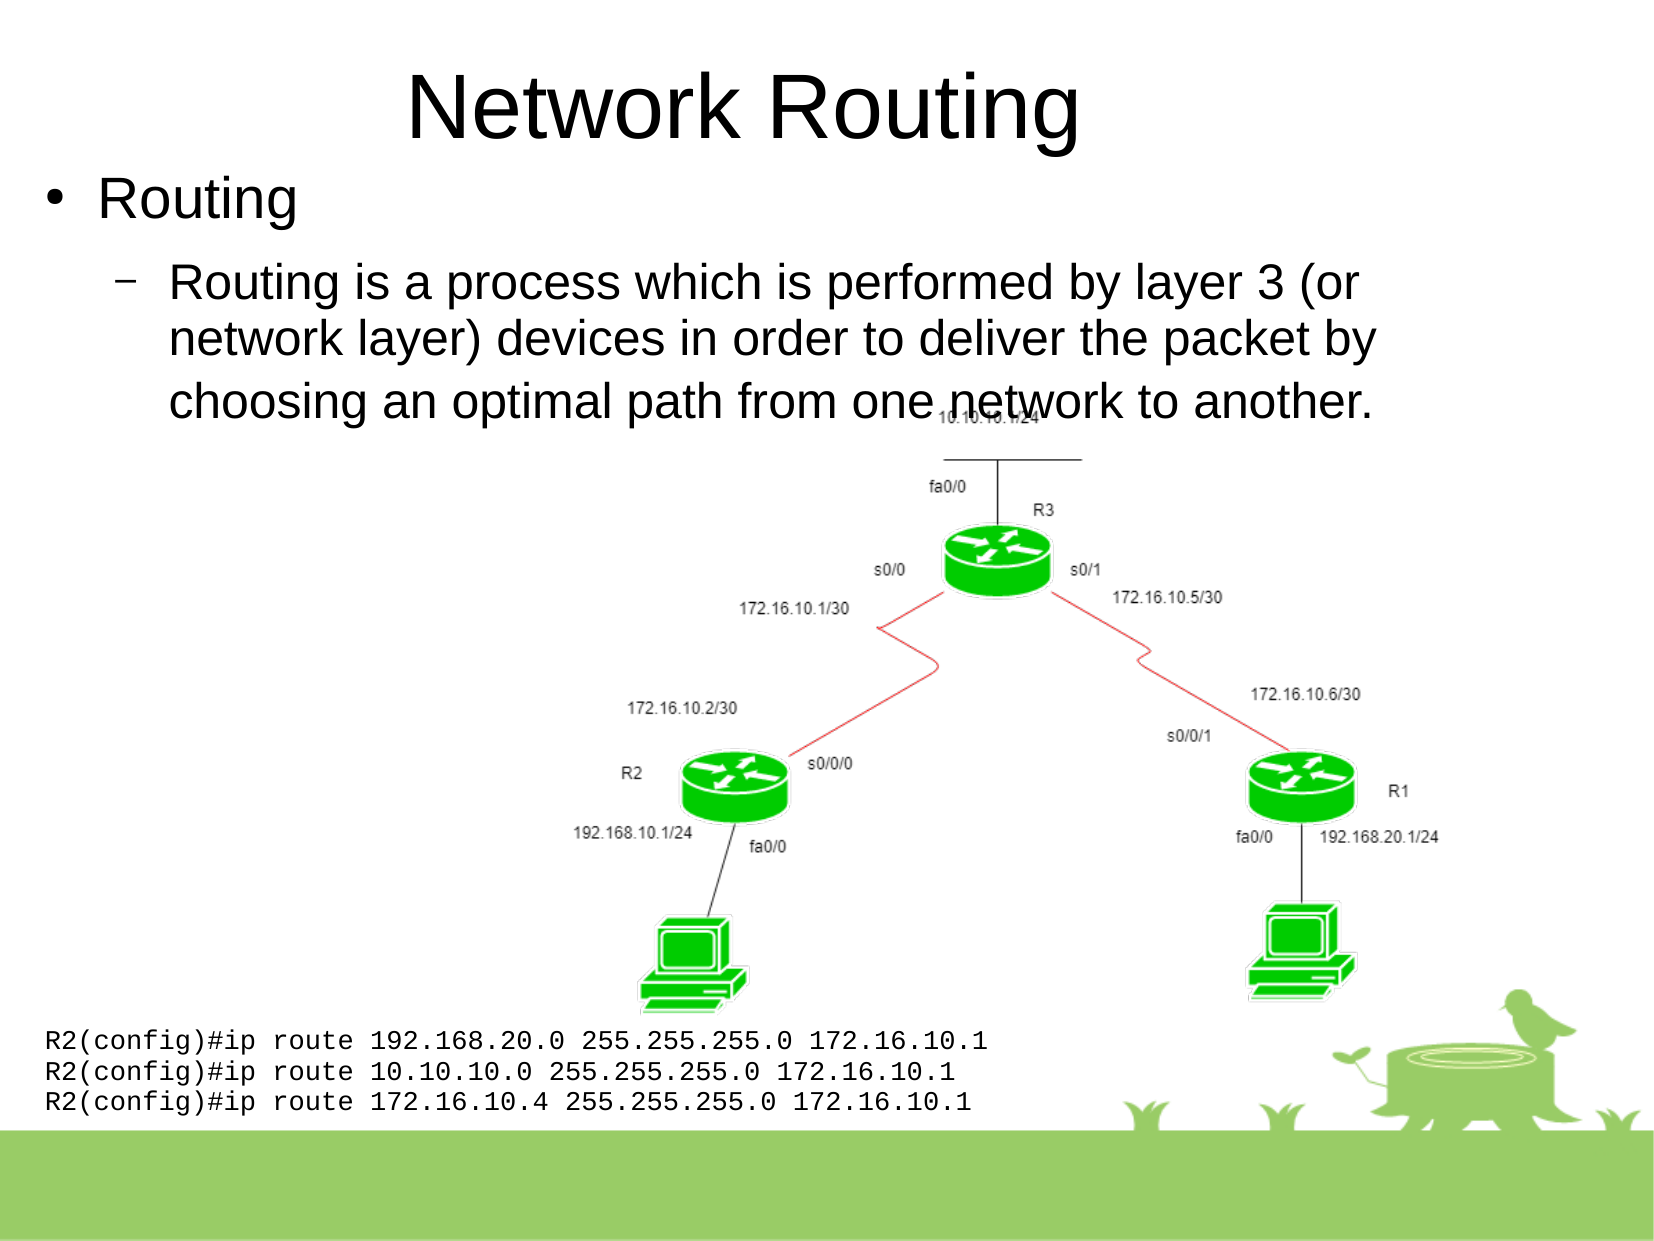

# Network Routing
Routing
Routing is a process which is performed by layer 3 (or network layer) devices in order to deliver the packet by choosing an optimal path from one network to another.
R2(config)#ip route 192.168.20.0 255.255.255.0 172.16.10.1
R2(config)#ip route 10.10.10.0 255.255.255.0 172.16.10.1
R2(config)#ip route 172.16.10.4 255.255.255.0 172.16.10.1